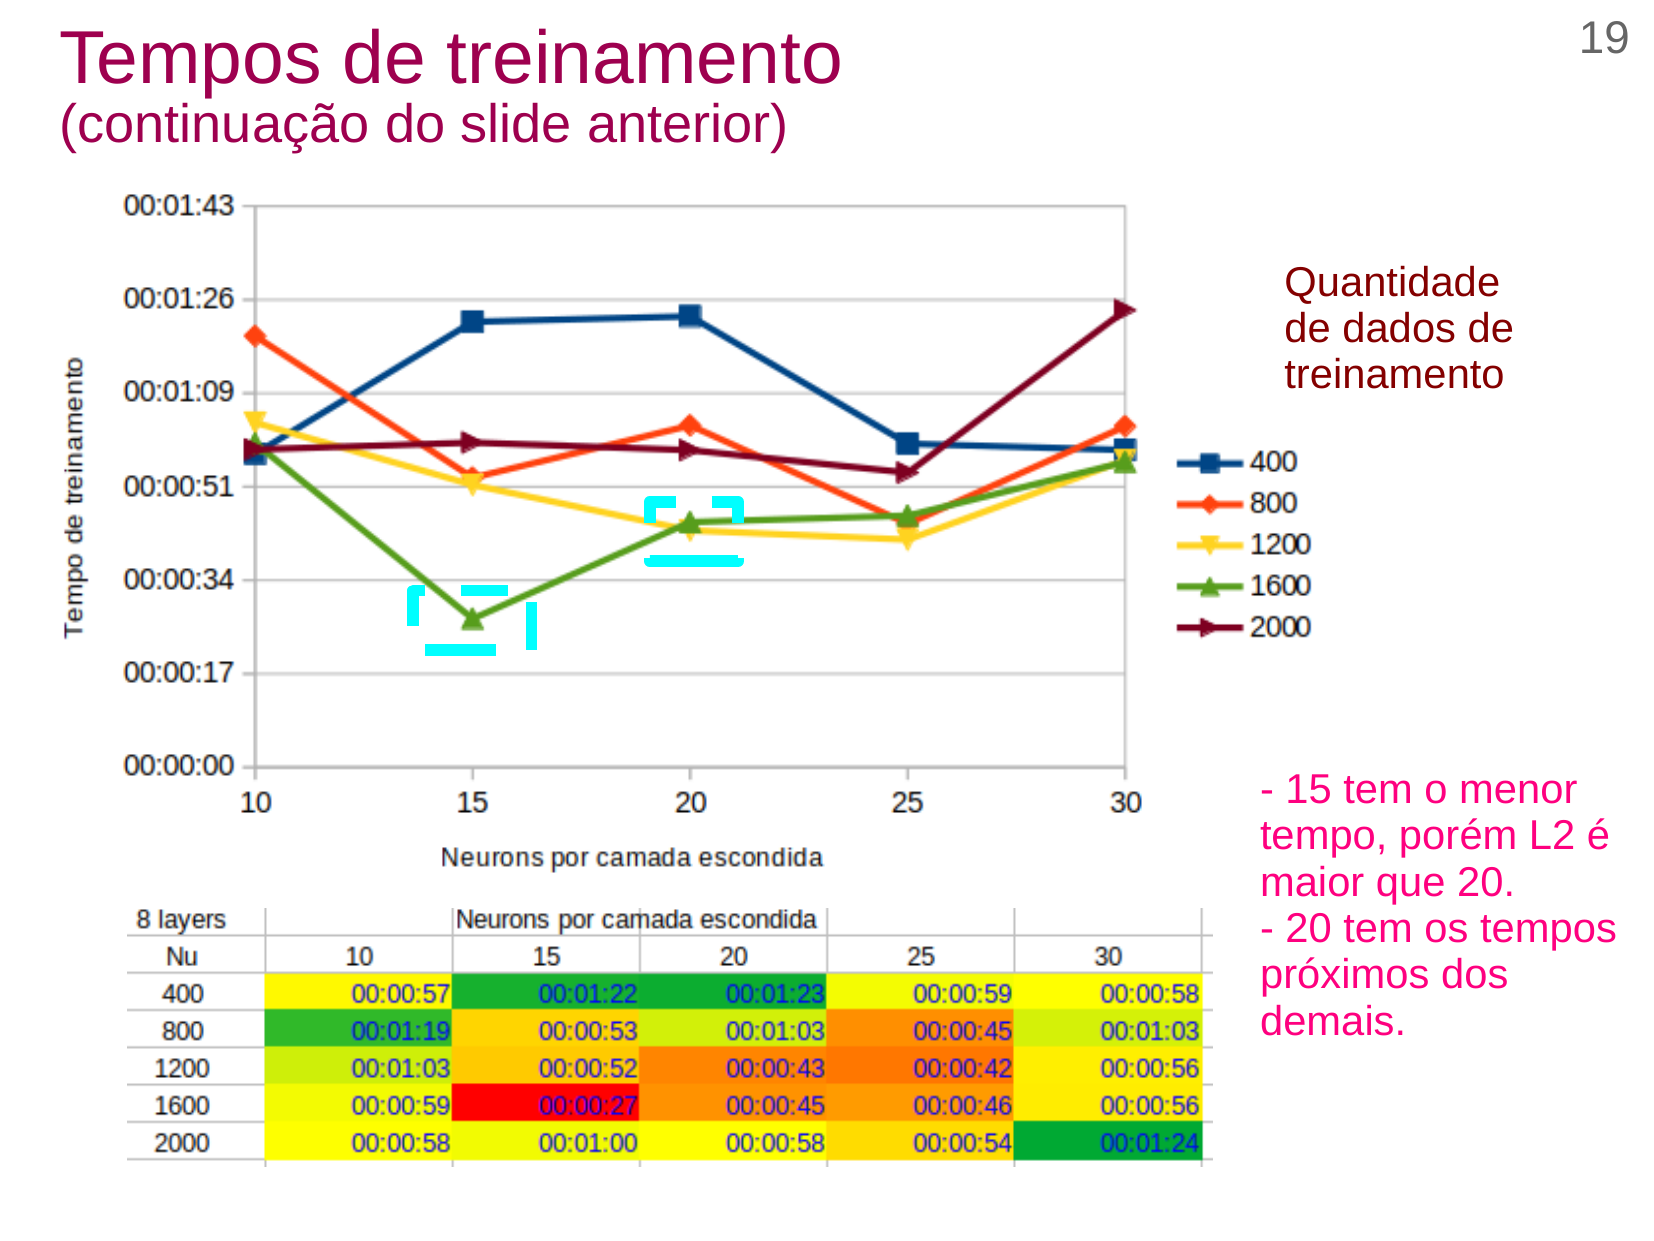

19
# Tempos de treinamento (continuação do slide anterior)
Quantidade de dados de treinamento
- 15 tem o menor tempo, porém L2 é maior que 20.
- 20 tem os tempos próximos dos demais.